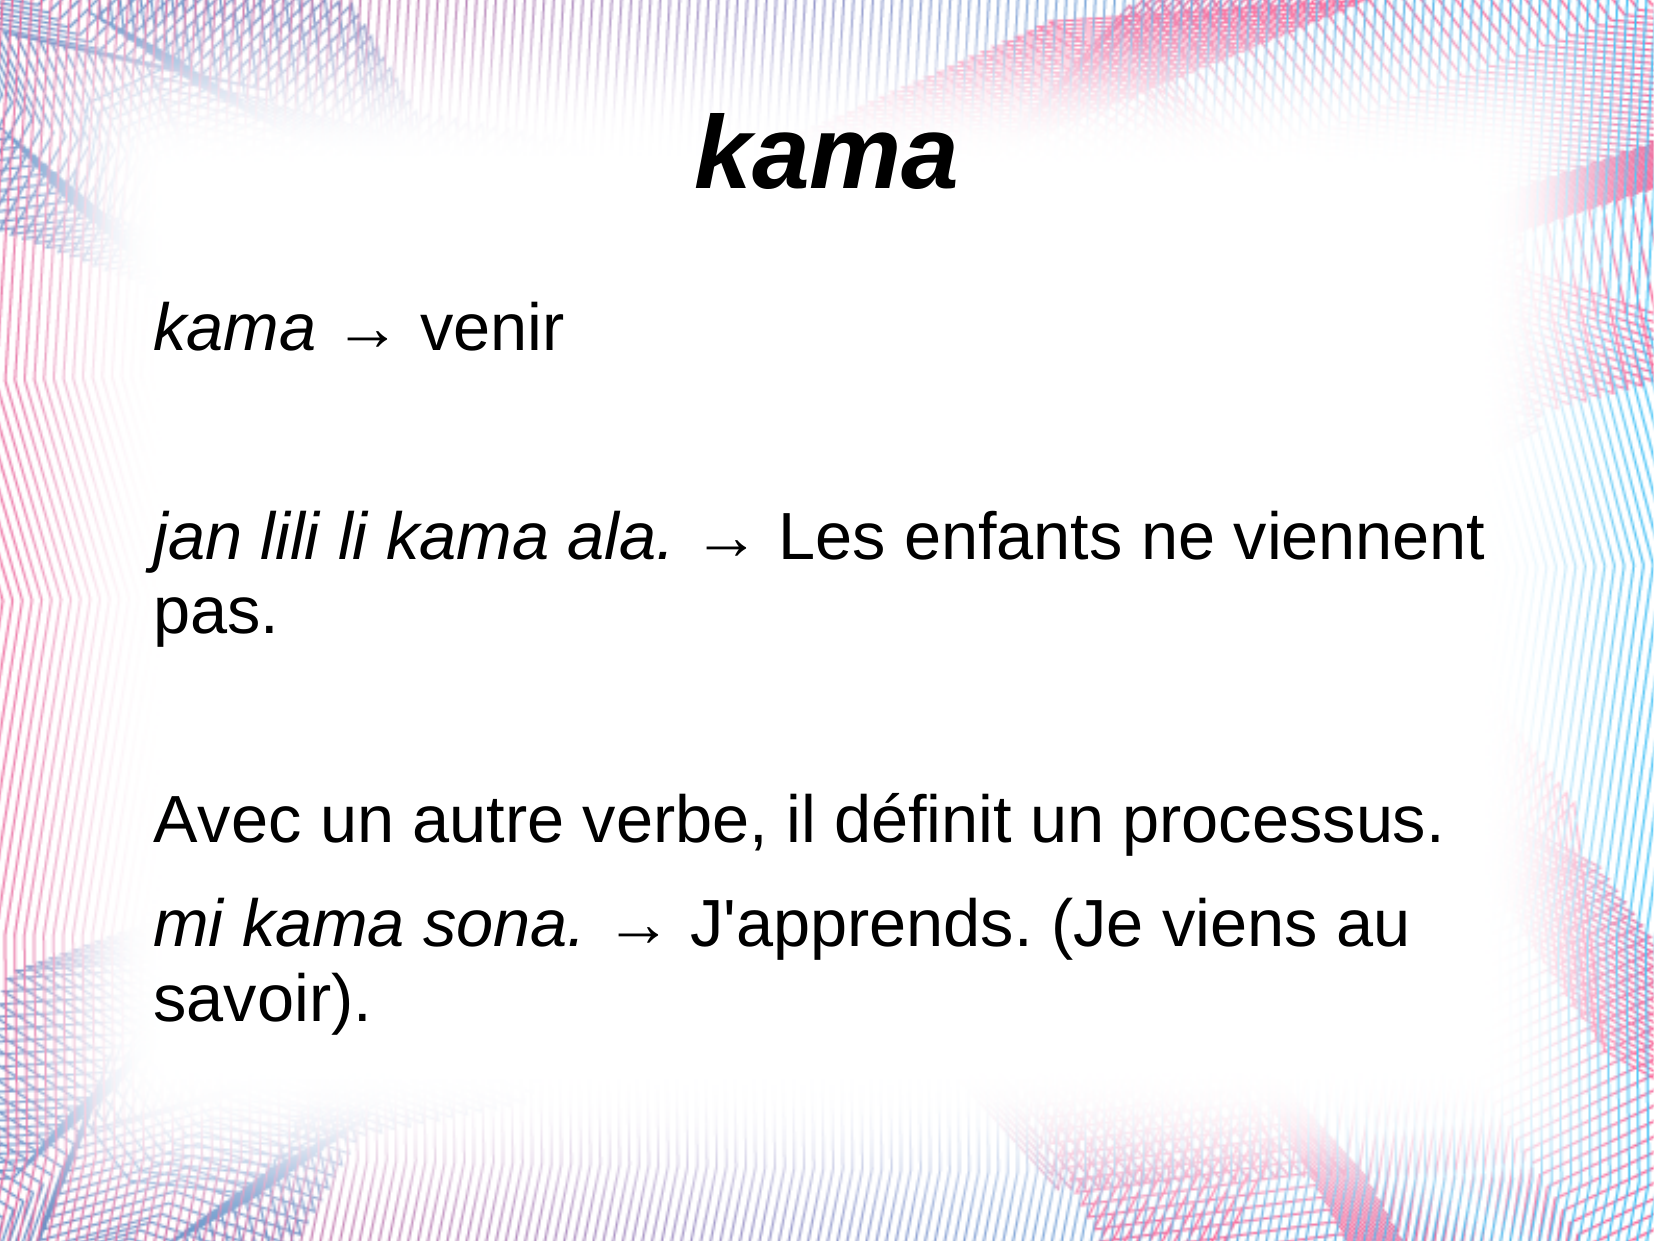

# kama
kama → venir
jan lili li kama ala. → Les enfants ne viennent pas.
Avec un autre verbe, il définit un processus.
mi kama sona. → J'apprends. (Je viens au savoir).